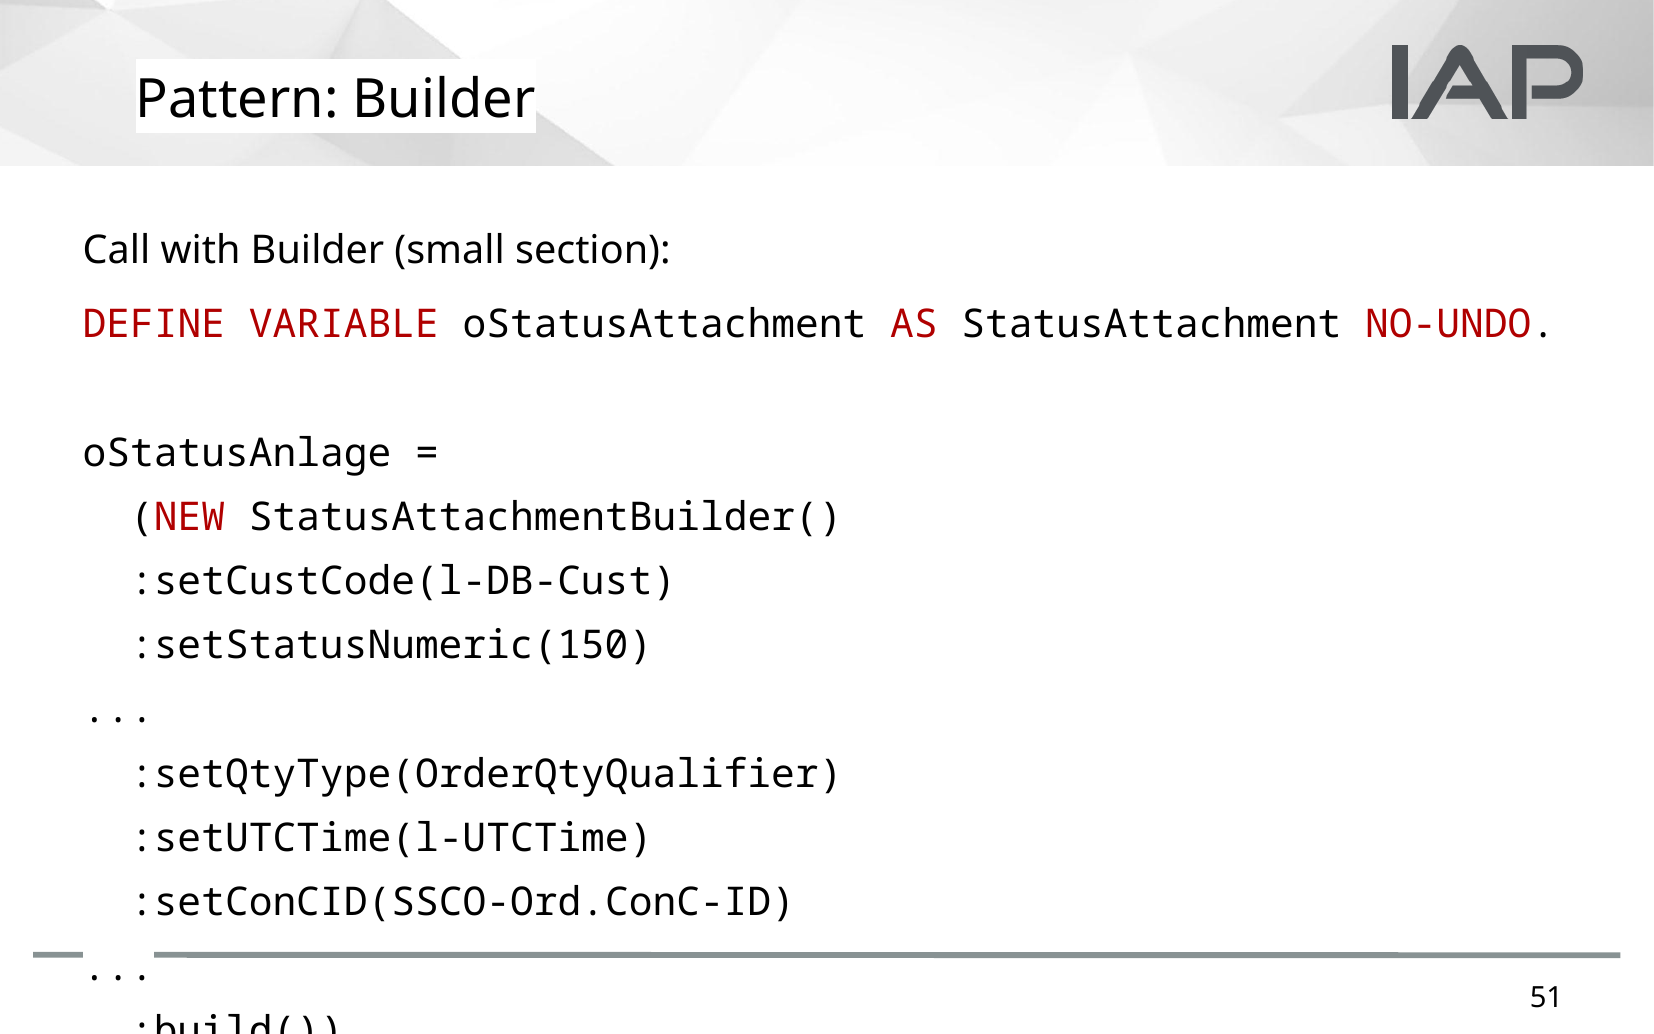

# Pattern: Builder
Call with Builder (small section):
DEFINE VARIABLE oStatusAttachment AS StatusAttachment NO-UNDO.
oStatusAnlage =
 (NEW StatusAttachmentBuilder()
 :setCustCode(l-DB-Cust)
 :setStatusNumeric(150)
...
 :setQtyType(OrderQtyQualifier)
 :setUTCTime(l-UTCTime)
 :setConCID(SSCO-Ord.ConC-ID)
...
 :build()).
51